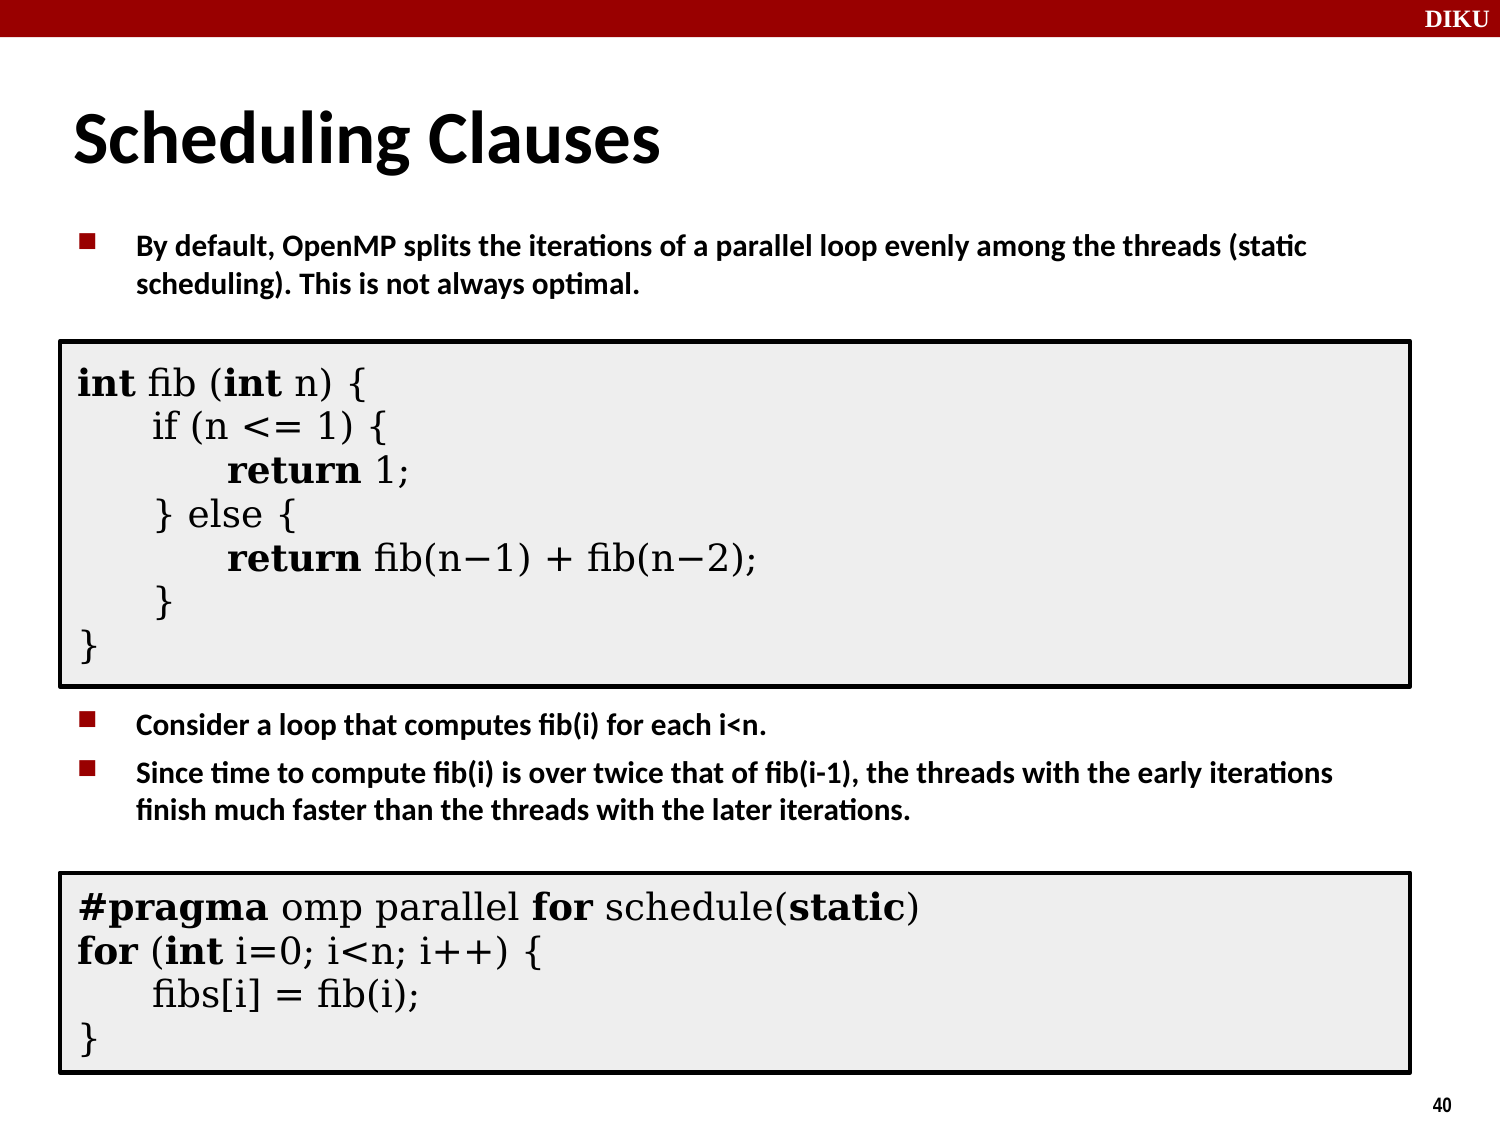

Scheduling Clauses
By default, OpenMP splits the iterations of a parallel loop evenly among the threads (static scheduling). This is not always optimal.
int fib (int n) {
	if (n <= 1) {
		return 1;
	} else {
		return fib(n−1) + fib(n−2);
	}
}
Consider a loop that computes fib(i) for each i<n.
Since time to compute fib(i) is over twice that of fib(i-1), the threads with the early iterations finish much faster than the threads with the later iterations.
#pragma omp parallel for schedule(static)
for (int i=0; i<n; i++) {
	fibs[i] = fib(i);
}